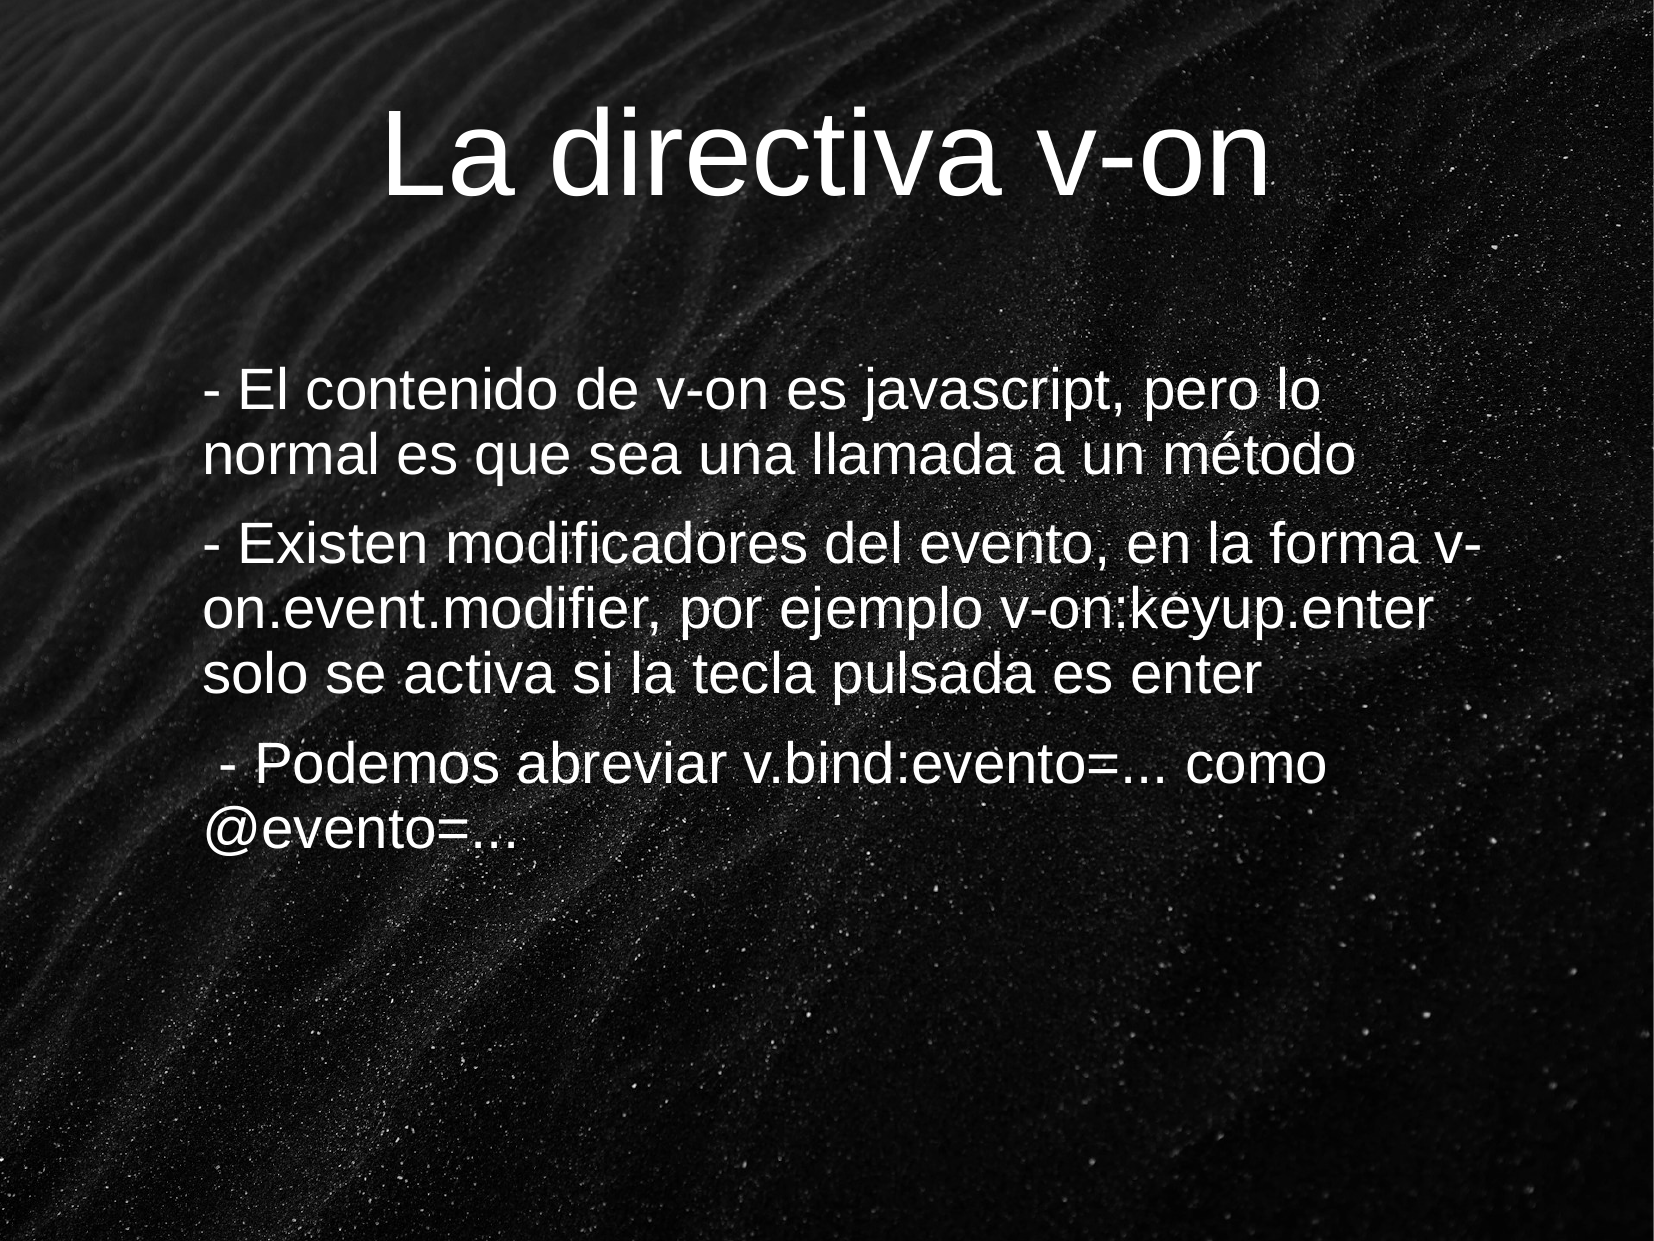

# La directiva v-on
- El contenido de v-on es javascript, pero lo normal es que sea una llamada a un método
- Existen modificadores del evento, en la forma v-on.event.modifier, por ejemplo v-on:keyup.enter solo se activa si la tecla pulsada es enter
 - Podemos abreviar v.bind:evento=... como @evento=...